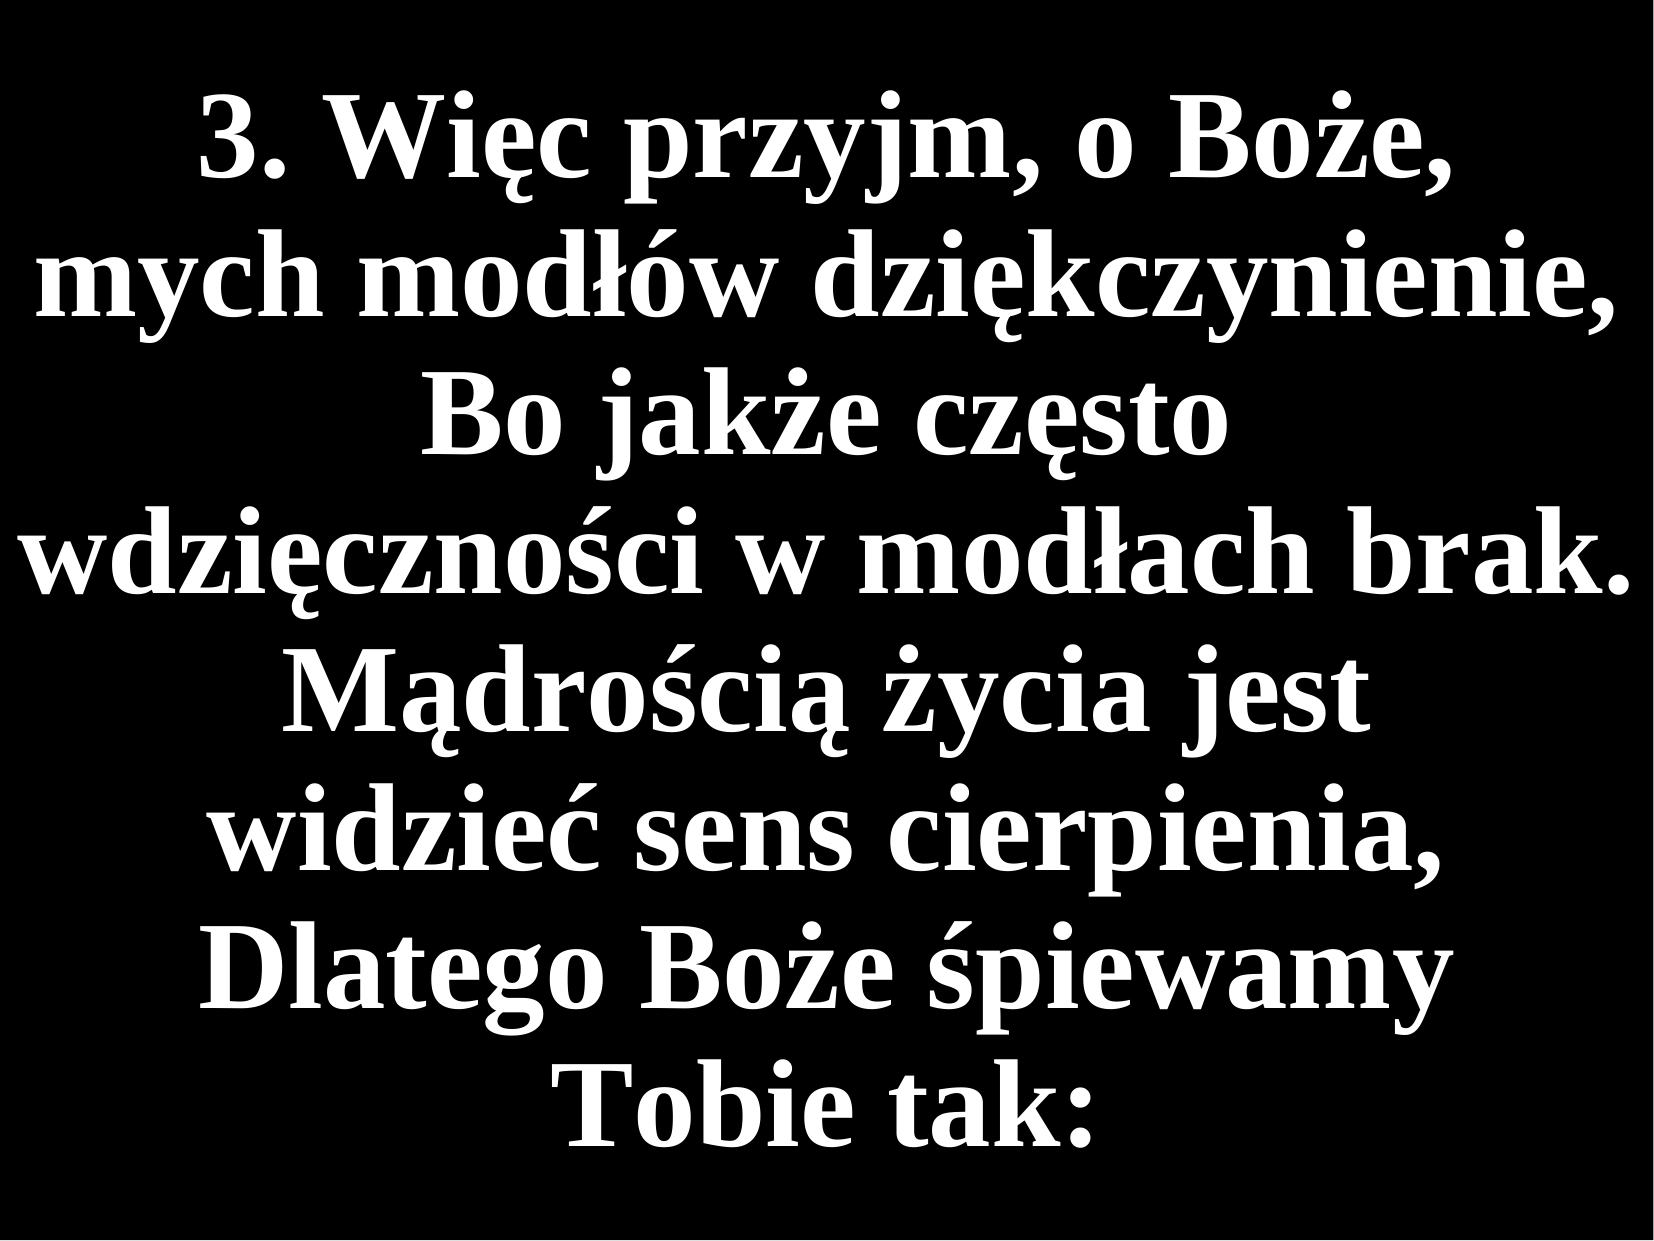

# 3. Więc przyjm, o Boże, mych modłów dziękczynienie, Bo jakże często wdzięczności w modłach brak. Mądrością życia jest widzieć sens cierpienia, Dlatego Boże śpiewamy Tobie tak: